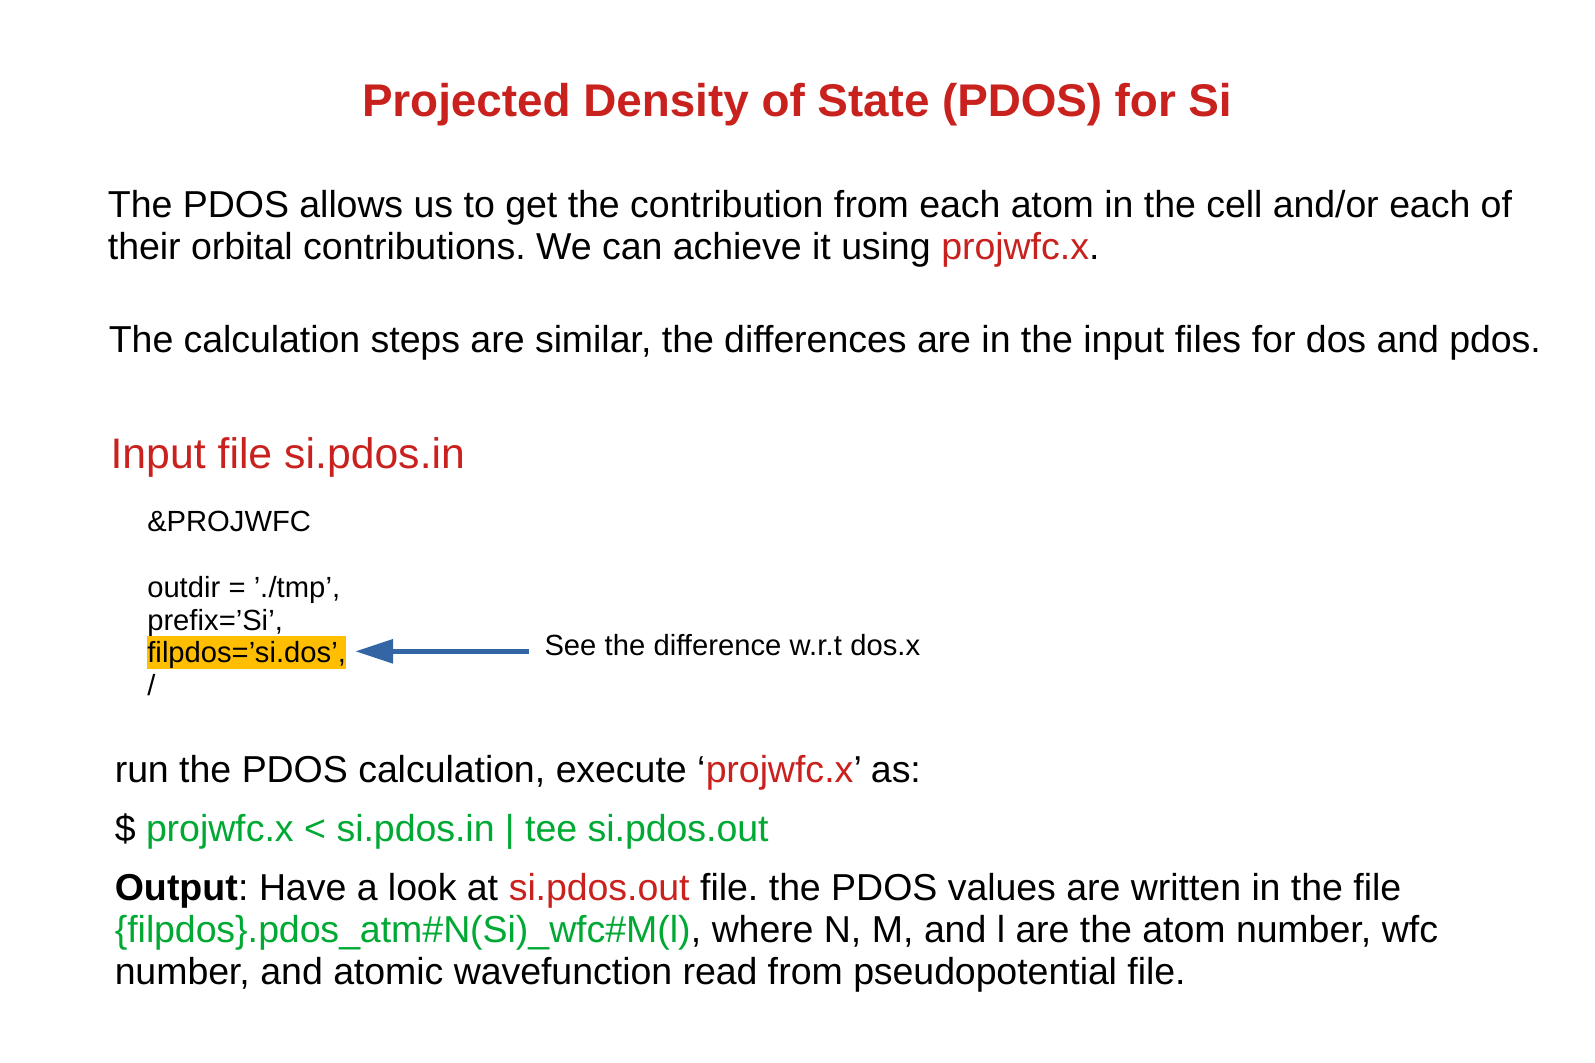

Projected Density of State (PDOS) for Si
The PDOS allows us to get the contribution from each atom in the cell and/or each of their orbital contributions. We can achieve it using projwfc.x.
The calculation steps are similar, the differences are in the input files for dos and pdos.
Input file si.pdos.in
&PROJWFC
outdir = ’./tmp’,
prefix=’Si’,
filpdos=’si.dos’,
/
See the difference w.r.t dos.x
run the PDOS calculation, execute ‘projwfc.x’ as:
$ projwfc.x < si.pdos.in | tee si.pdos.out
Output: Have a look at si.pdos.out file. the PDOS values are written in the file {filpdos}.pdos_atm#N(Si)_wfc#M(l), where N, M, and l are the atom number, wfc number, and atomic wavefunction read from pseudopotential file.